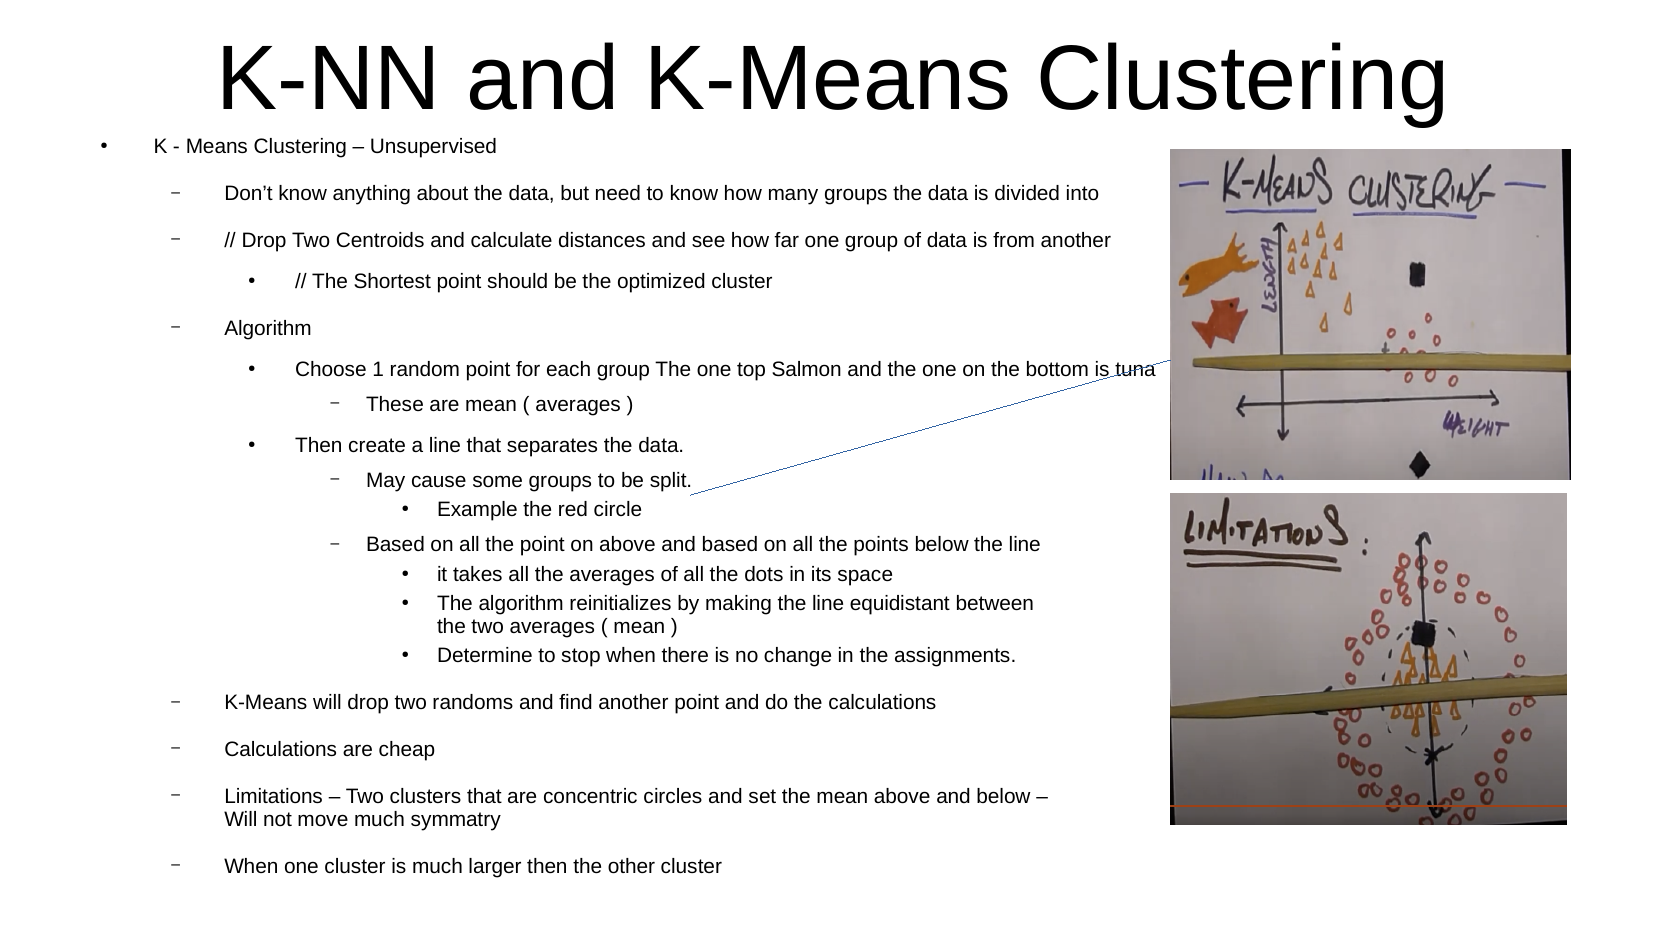

# K-NN and K-Means Clustering
K - Means Clustering – Unsupervised
Don’t know anything about the data, but need to know how many groups the data is divided into
// Drop Two Centroids and calculate distances and see how far one group of data is from another
// The Shortest point should be the optimized cluster
Algorithm
Choose 1 random point for each group The one top Salmon and the one on the bottom is tuna
These are mean ( averages )
Then create a line that separates the data.
May cause some groups to be split.
Example the red circle
Based on all the point on above and based on all the points below the line
it takes all the averages of all the dots in its space
The algorithm reinitializes by making the line equidistant between
the two averages ( mean )
Determine to stop when there is no change in the assignments.
K-Means will drop two randoms and find another point and do the calculations
Calculations are cheap
Limitations – Two clusters that are concentric circles and set the mean above and below –
Will not move much symmatry
When one cluster is much larger then the other cluster